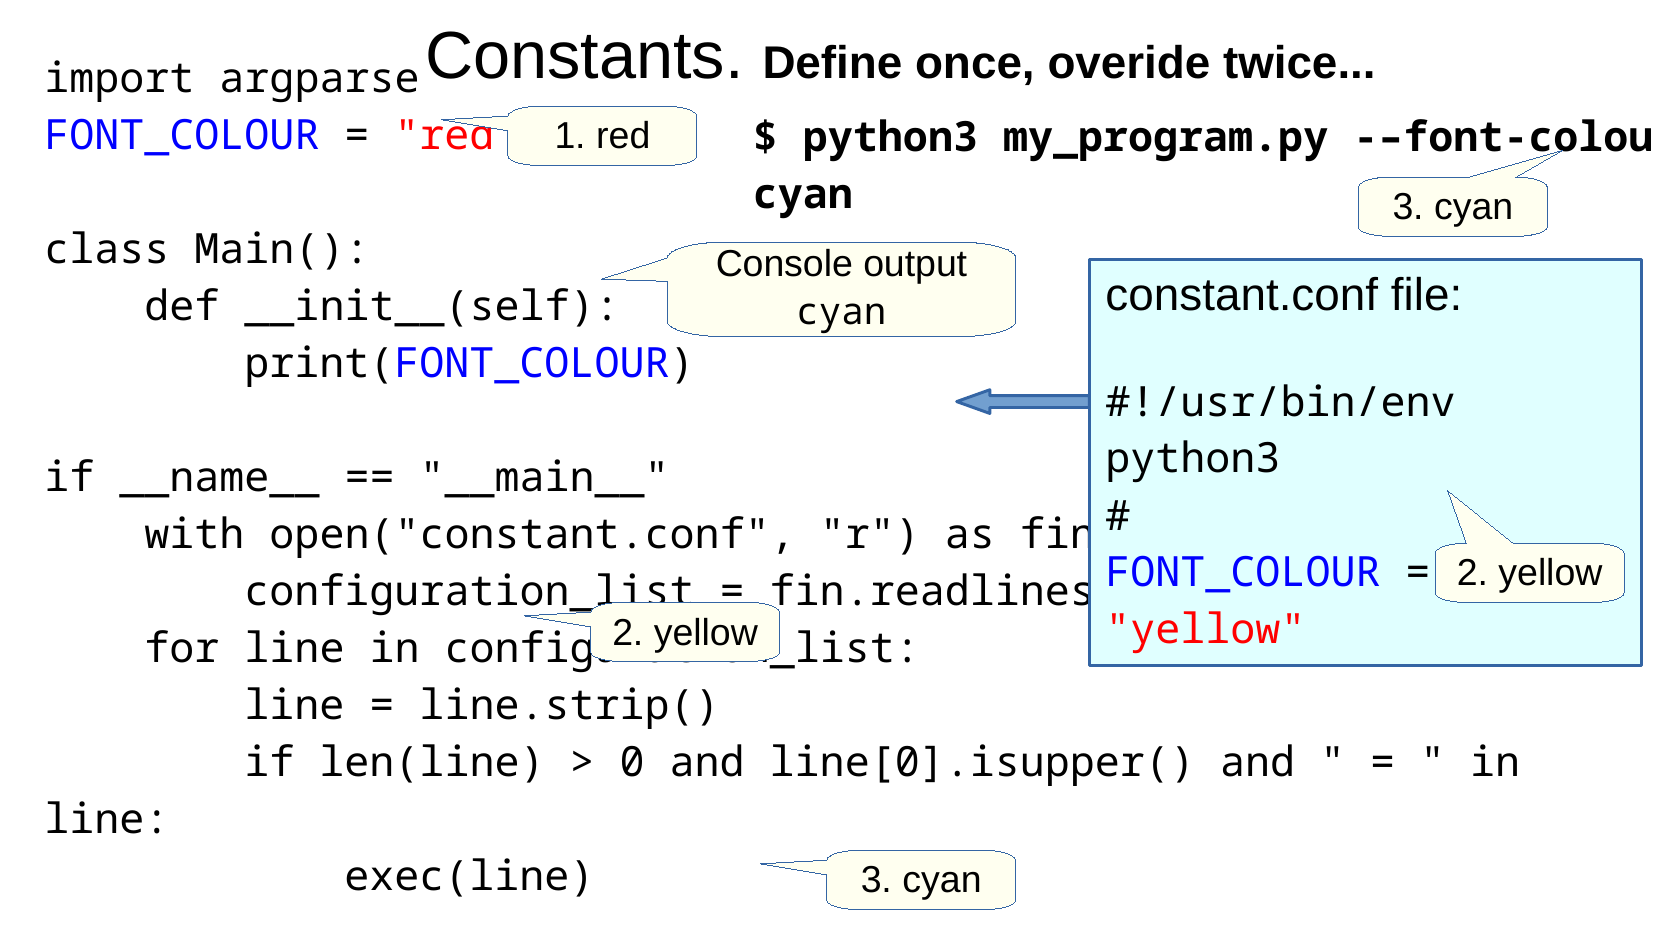

# Constants. Define once, overide twice...
import argparse
FONT_COLOUR = "red"
class Main():
 def __init__(self):
 print(FONT_COLOUR)
if __name__ == "__main__"
 with open("constant.conf", "r") as fin:
 configuration_list = fin.readlines()
 for line in configuration_list:
 line = line.strip()
 if len(line) > 0 and line[0].isupper() and " = " in line:
 exec(line)
 parser = argparse.ArgumentParser()
 parser.add_argument("-f", "--font-colour", type=str, dest='font_colour',
 default=FONT_COLOUR, help="Over-ride font colour.")
 args = parser.parse_args()
 FONT_COLOUR = args.font_colour
 Main()
$ python3 my_program.py -–font-colour cyan
1. red
3. cyan
Console output
cyan
constant.conf file:
#!/usr/bin/env python3
#
FONT_COLOUR = "yellow"
#!/usr/bin/env python3
# constant.conf
#
FONT_COLOUR = "yellow"
#
2. yellow
2. yellow
3. cyan